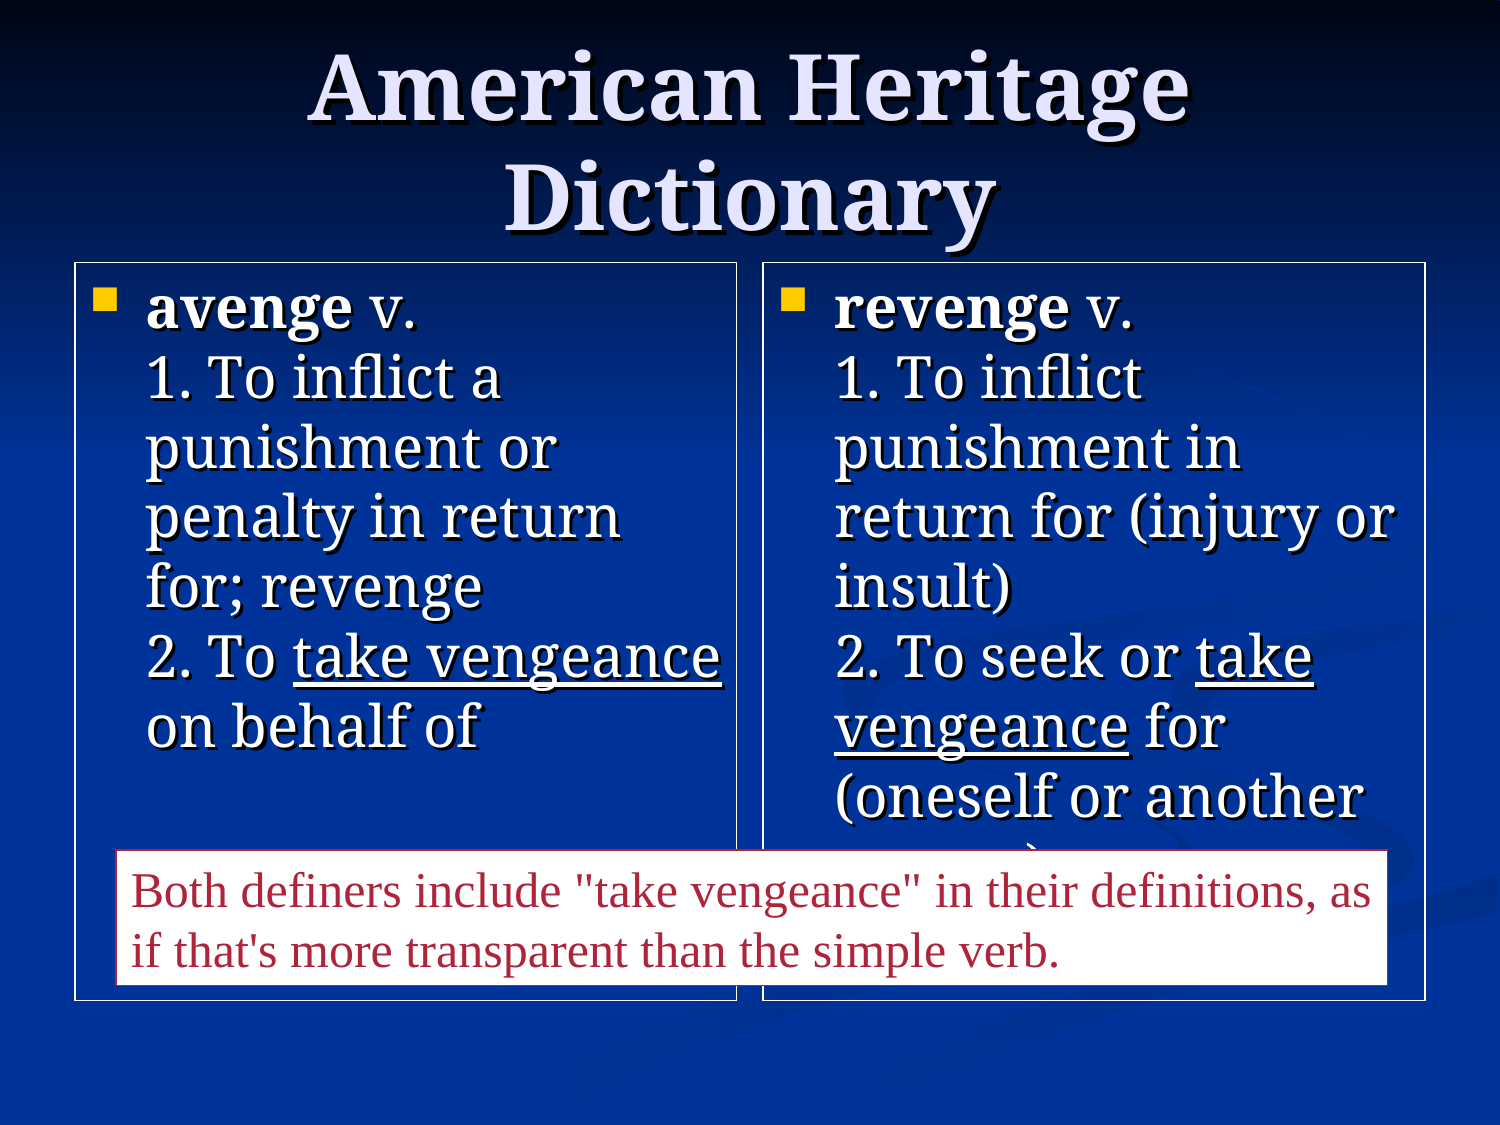

# American Heritage Dictionary
avenge v.
1. To inflict a punishment or penalty in return for; revenge
2. To take vengeance on behalf of
revenge v.
1. To inflict punishment in return for (injury or insult)
2. To seek or take vengeance for (oneself or another person); avenge
Both definers include "take vengeance" in their definitions, as
if that's more transparent than the simple verb.